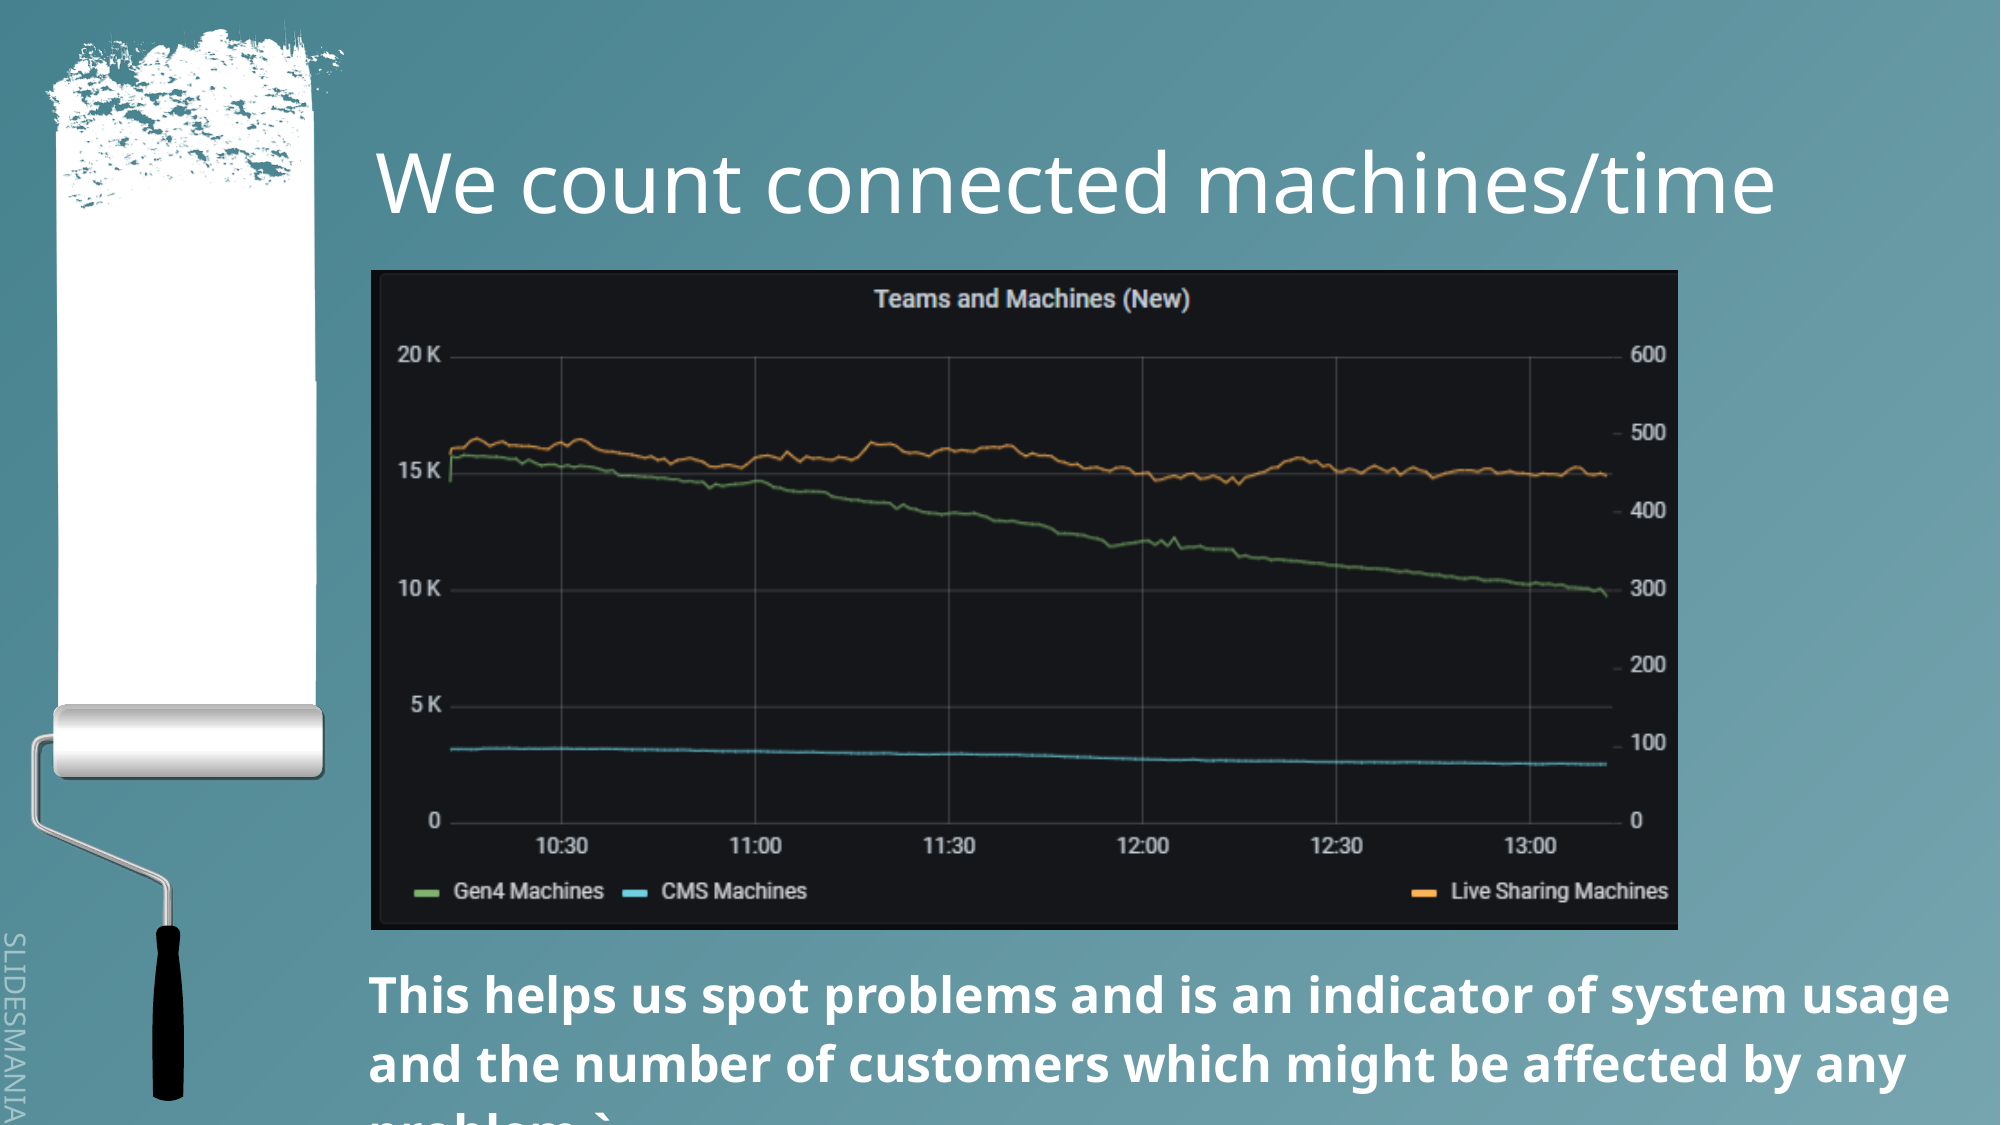

# We count connected machines/time
This helps us spot problems and is an indicator of system usage and the number of customers which might be affected by any problem.`